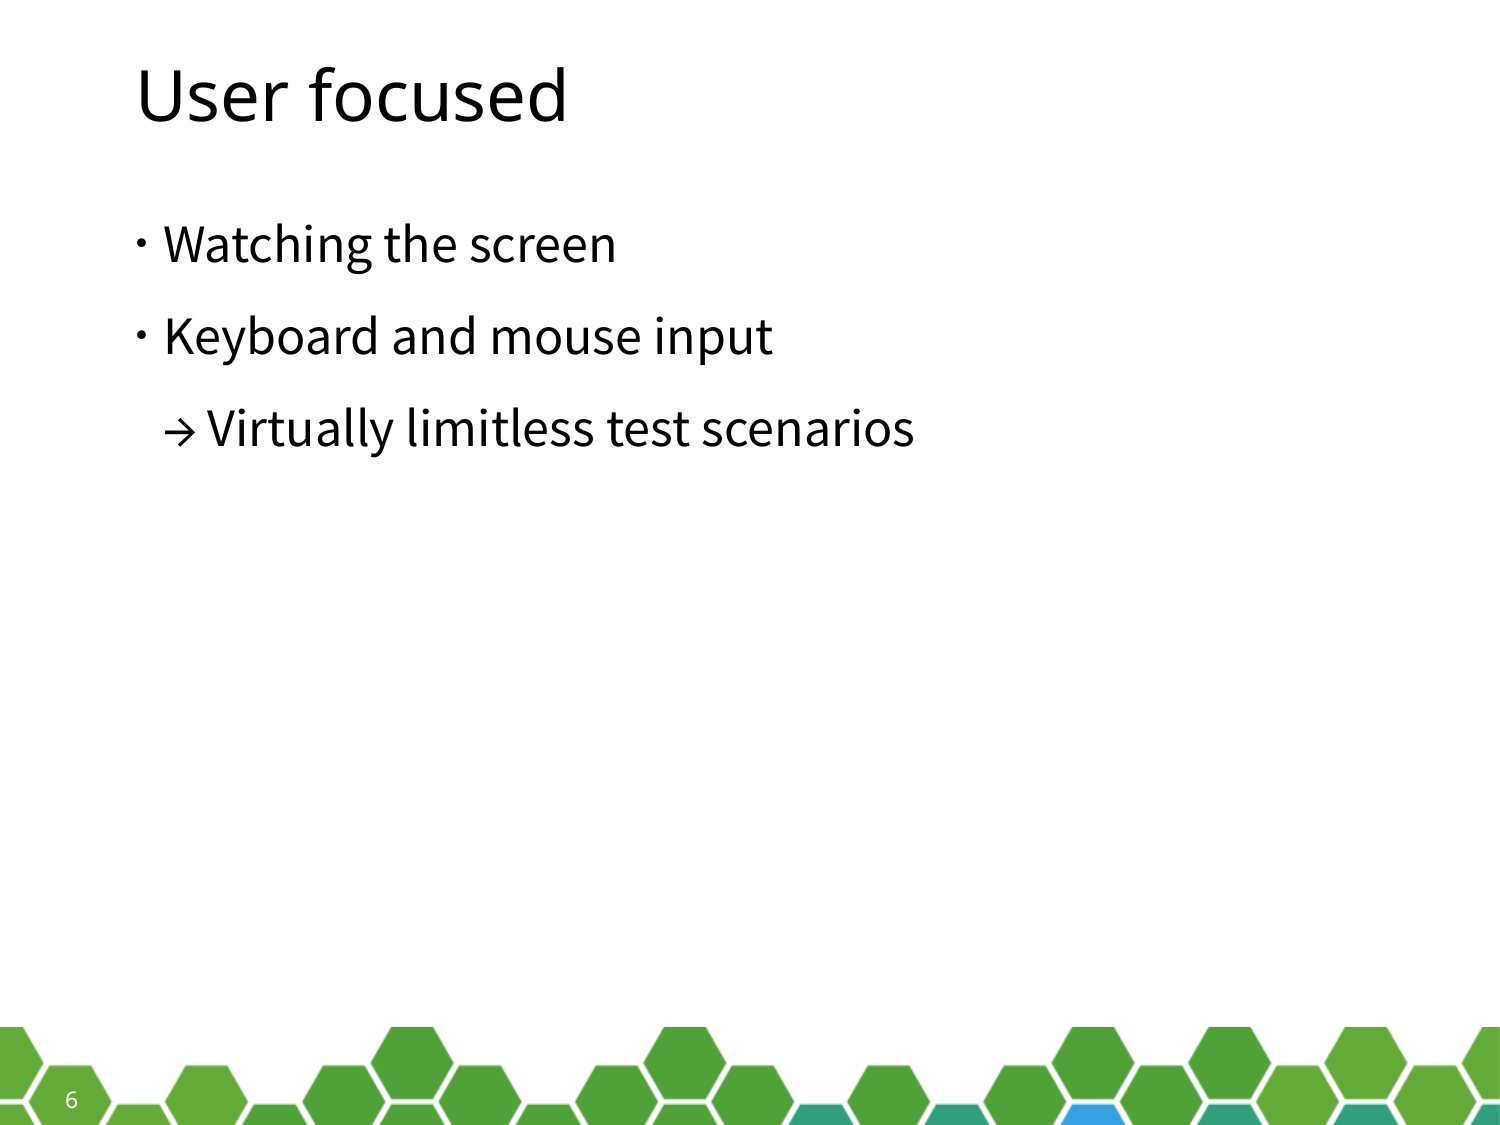

# User focused
Watching the screen
Keyboard and mouse input
→ Virtually limitless test scenarios